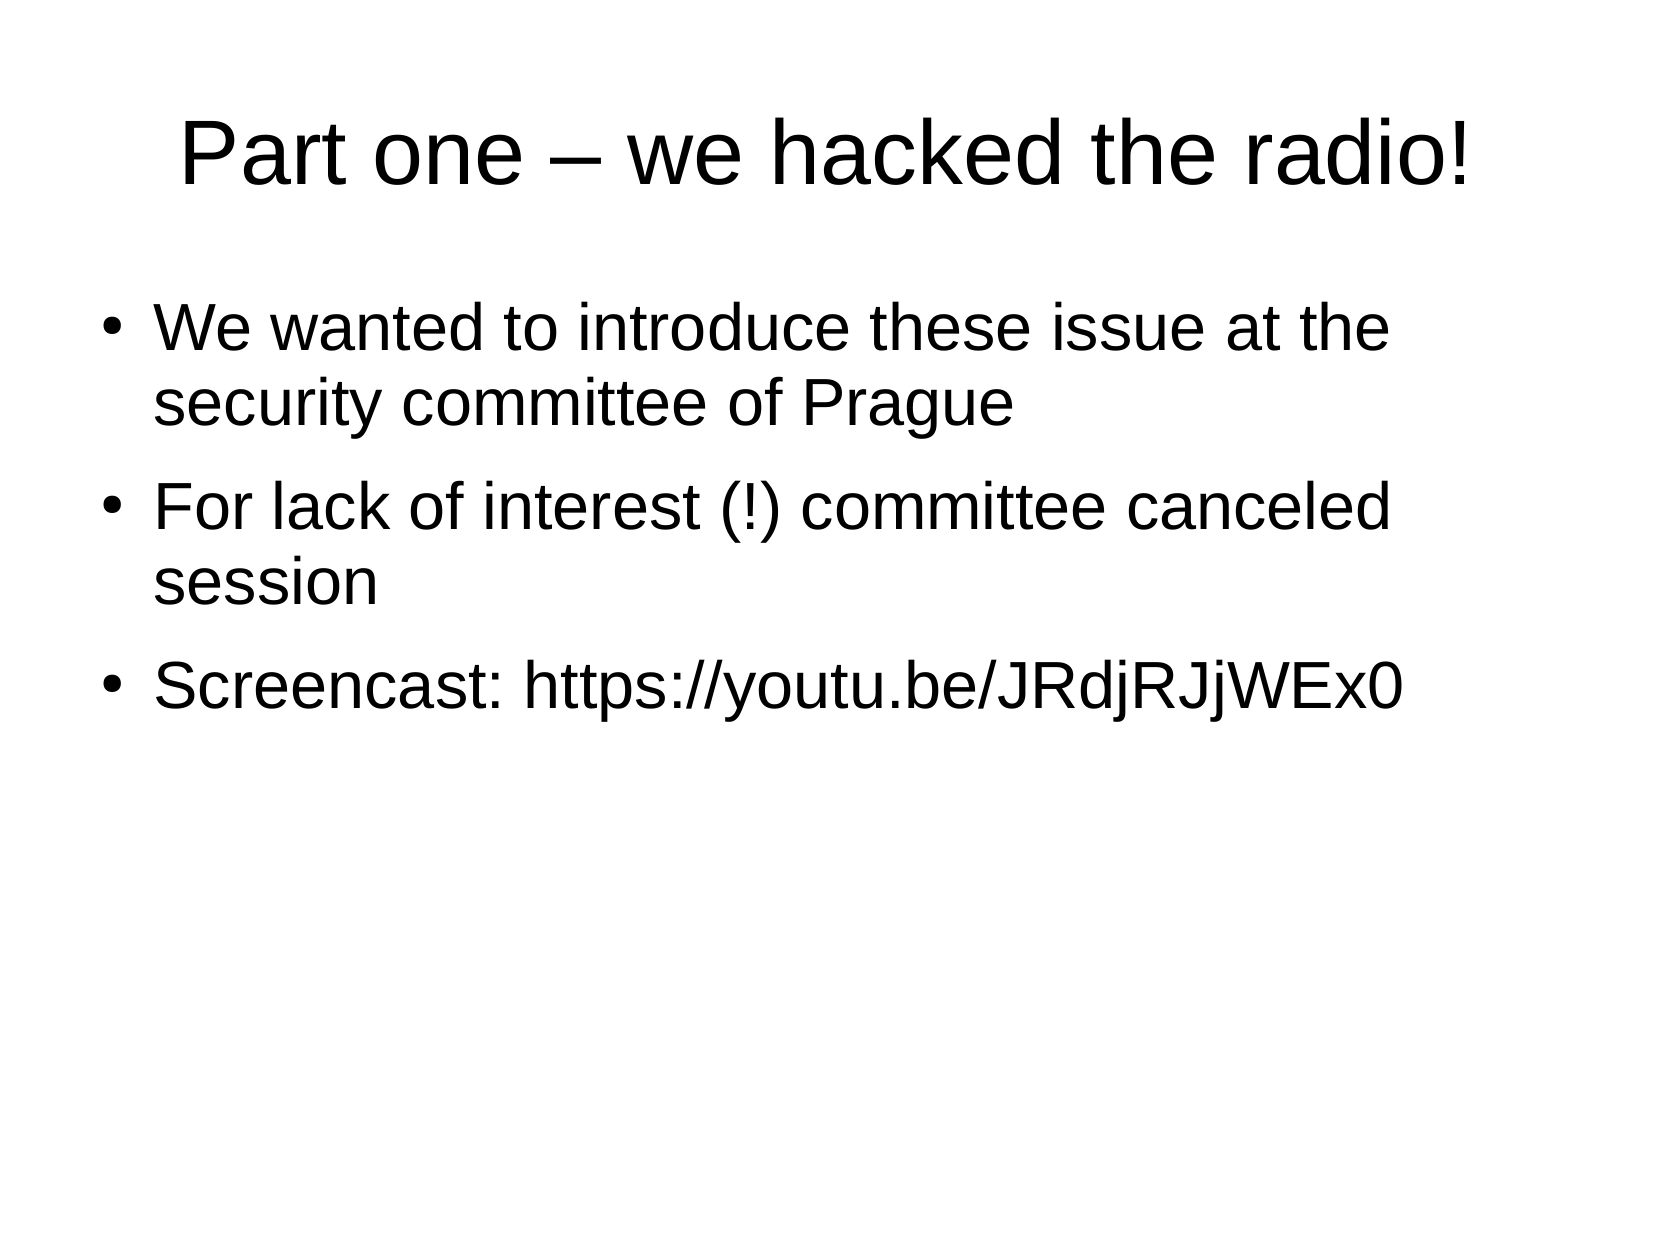

# Part one – we hacked the radio!
We wanted to introduce these issue at the security committee of Prague
For lack of interest (!) committee canceled session
Screencast: https://youtu.be/JRdjRJjWEx0